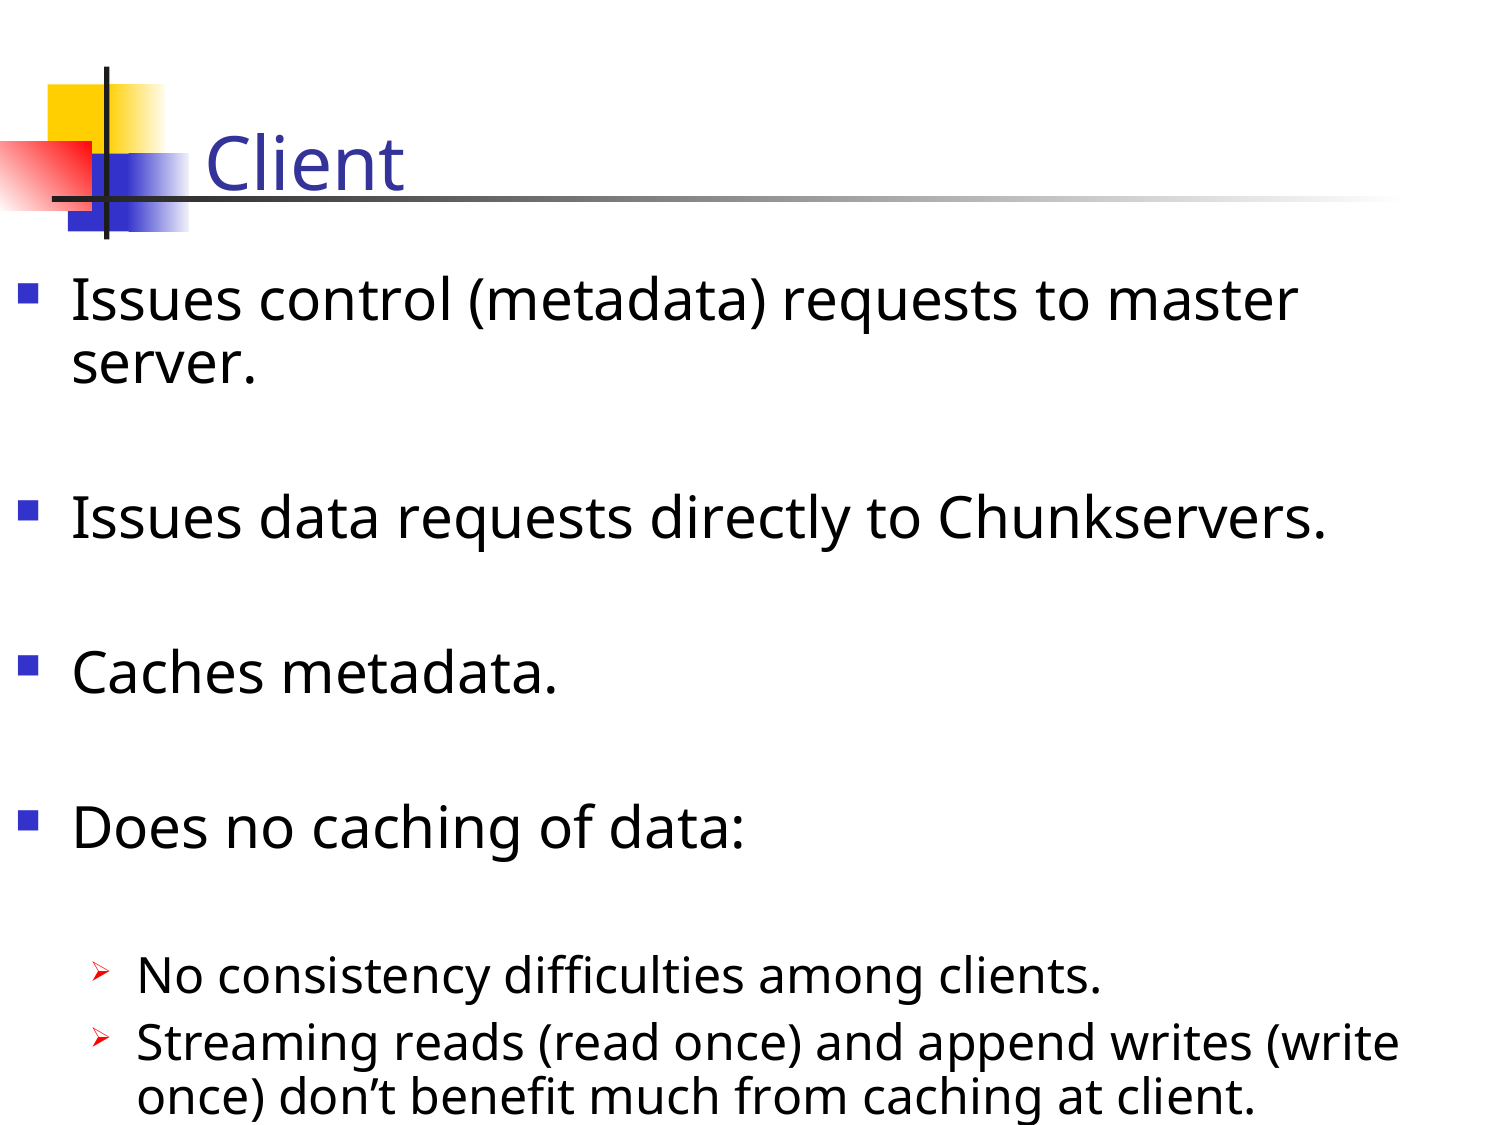

Client
Issues control (metadata) requests to master server.
Issues data requests directly to Chunkservers.
Caches metadata.
Does no caching of data:
No consistency difficulties among clients.
Streaming reads (read once) and append writes (write once) don’t benefit much from caching at client.